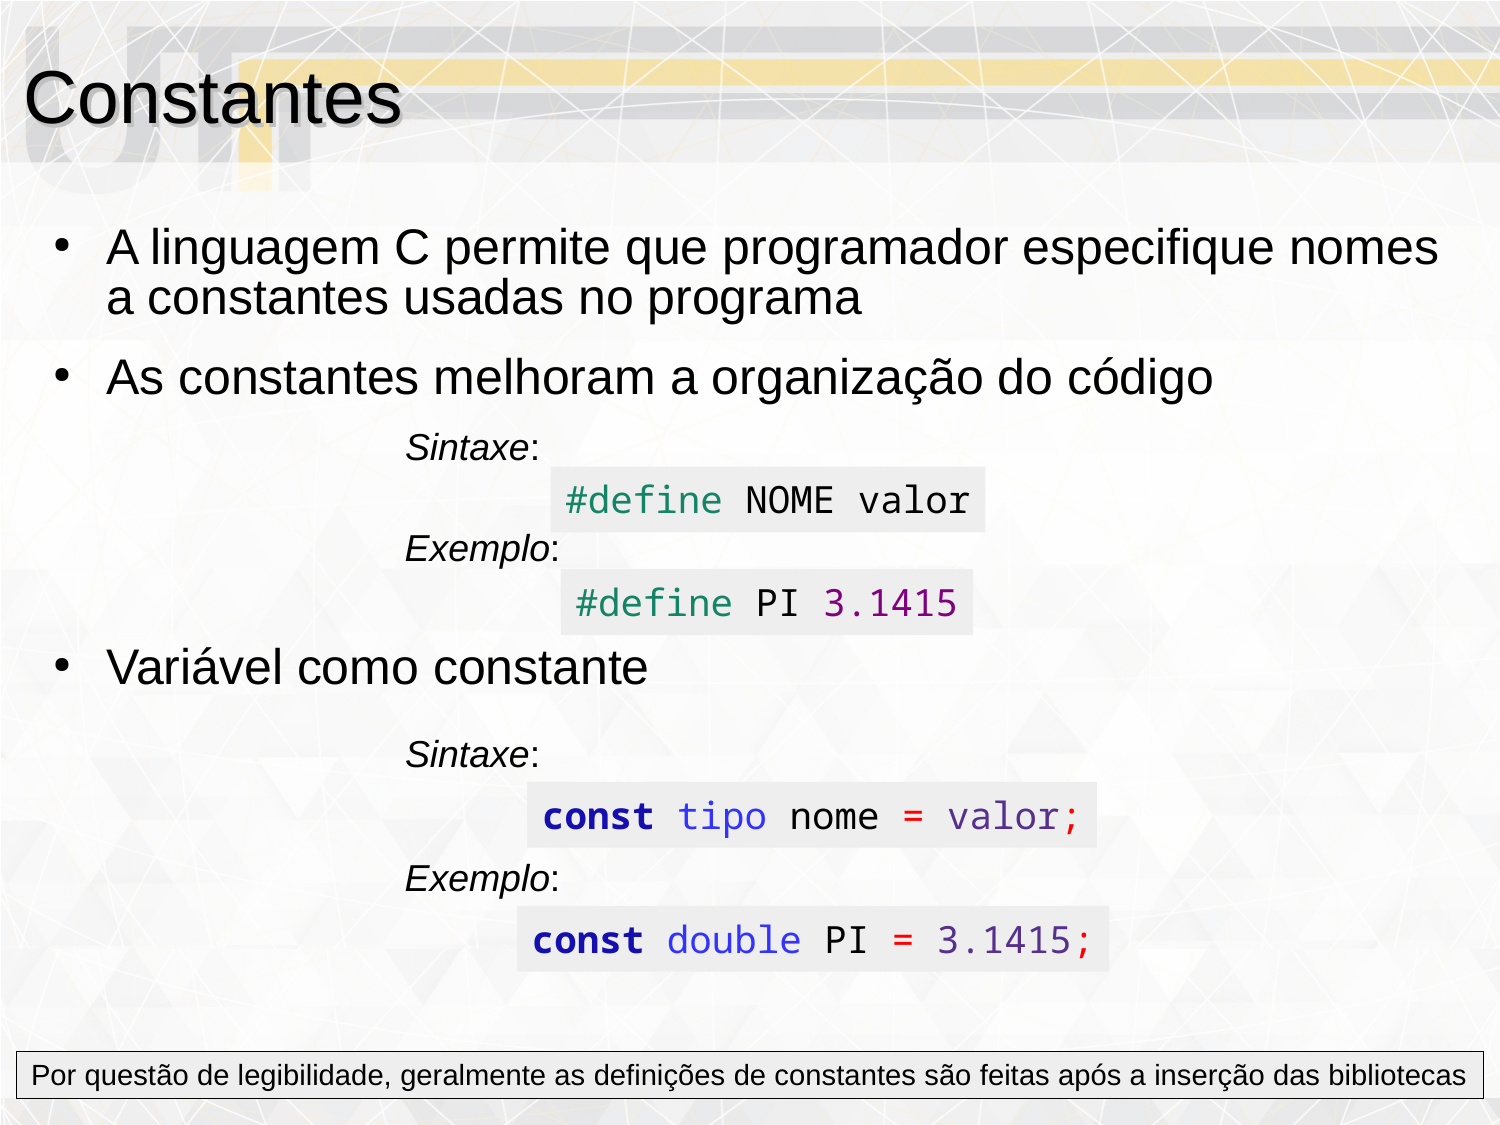

# Constantes
A linguagem C permite que programador especifique nomes a constantes usadas no programa
As constantes melhoram a organização do código
Variável como constante
Sintaxe:
#define NOME valor
Exemplo:
#define PI 3.1415
Sintaxe:
const tipo nome = valor;
Exemplo:
const double PI = 3.1415;
Por questão de legibilidade, geralmente as definições de constantes são feitas após a inserção das bibliotecas